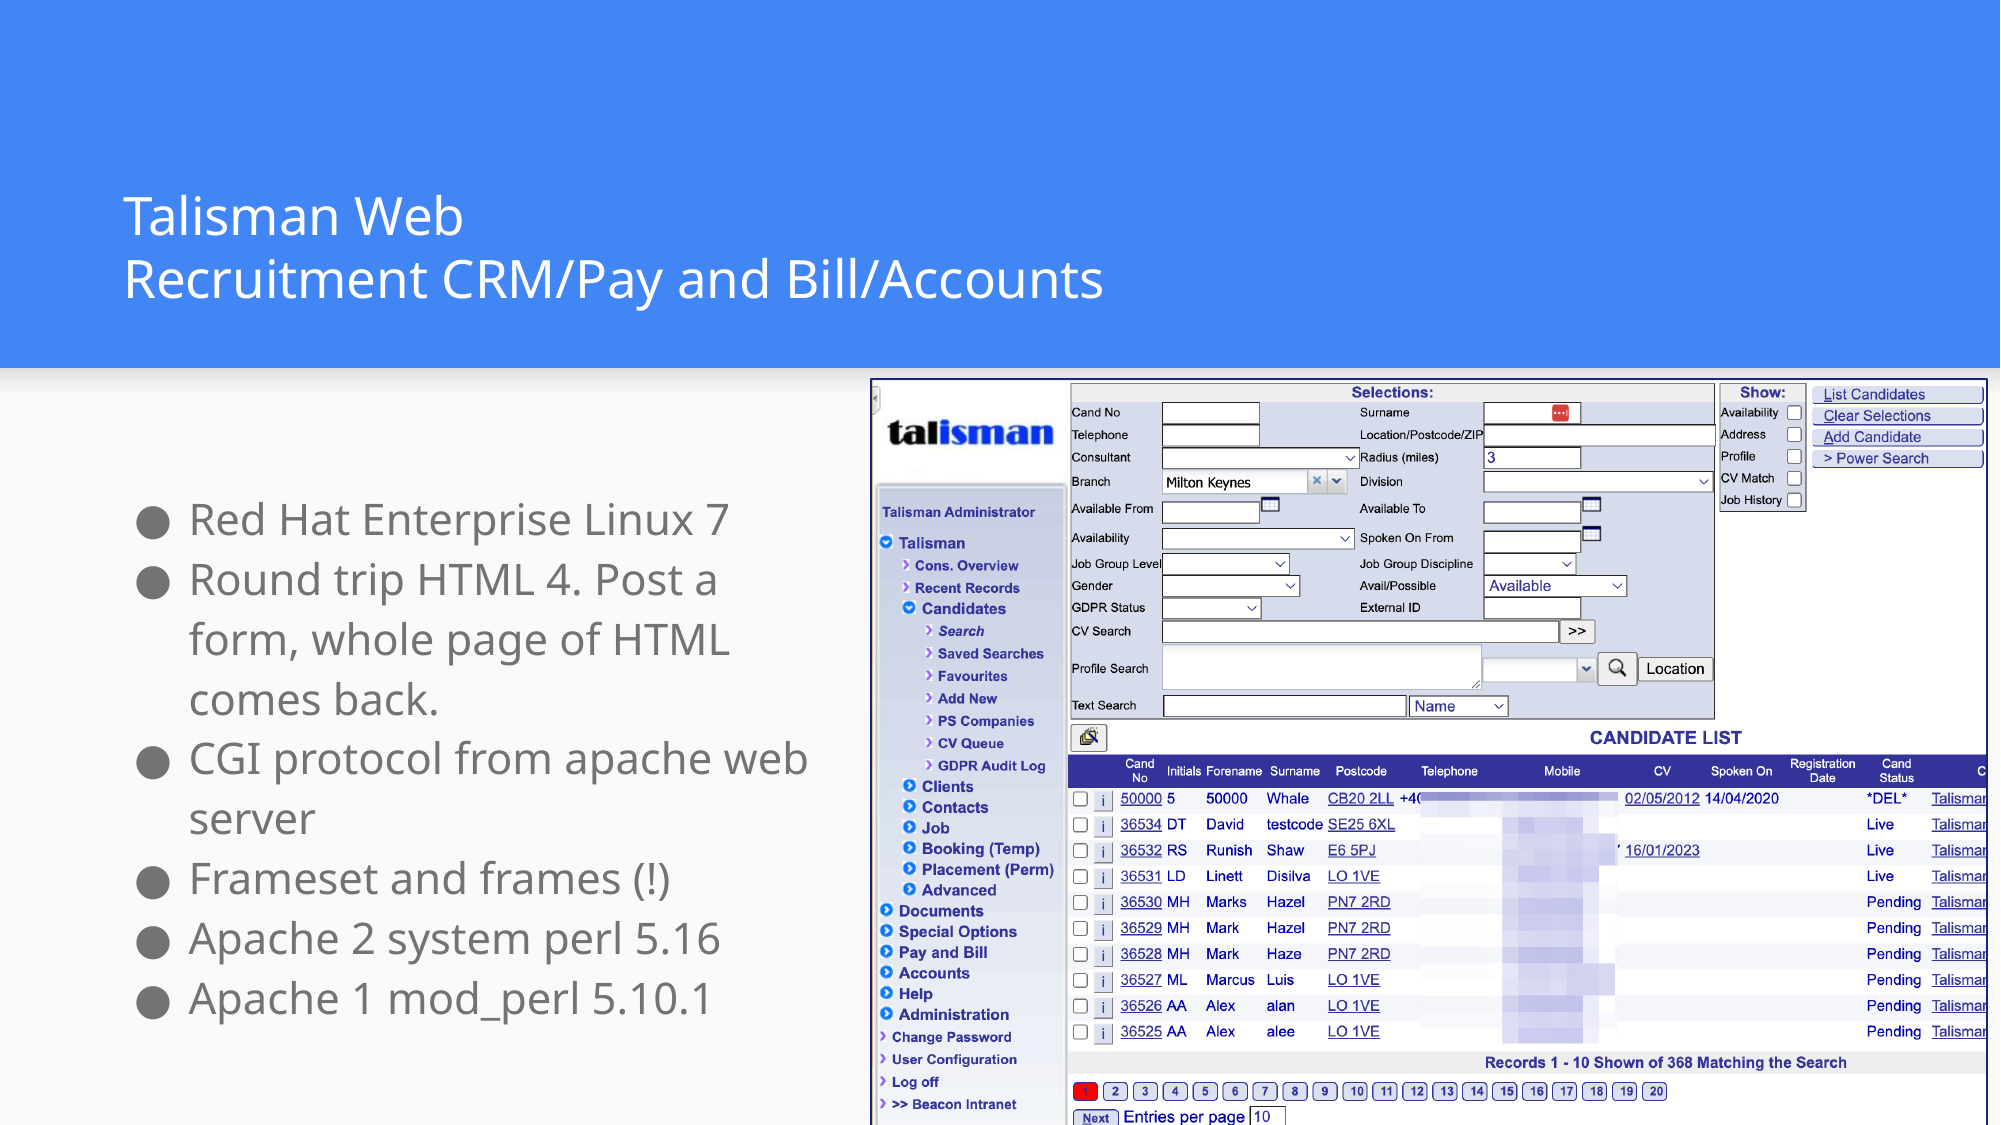

# Talisman Web Recruitment CRM/Pay and Bill/Accounts
Red Hat Enterprise Linux 7
Round trip HTML 4. Post a form, whole page of HTML comes back.
CGI protocol from apache web server
Frameset and frames (!)
Apache 2 system perl 5.16
Apache 1 mod_perl 5.10.1